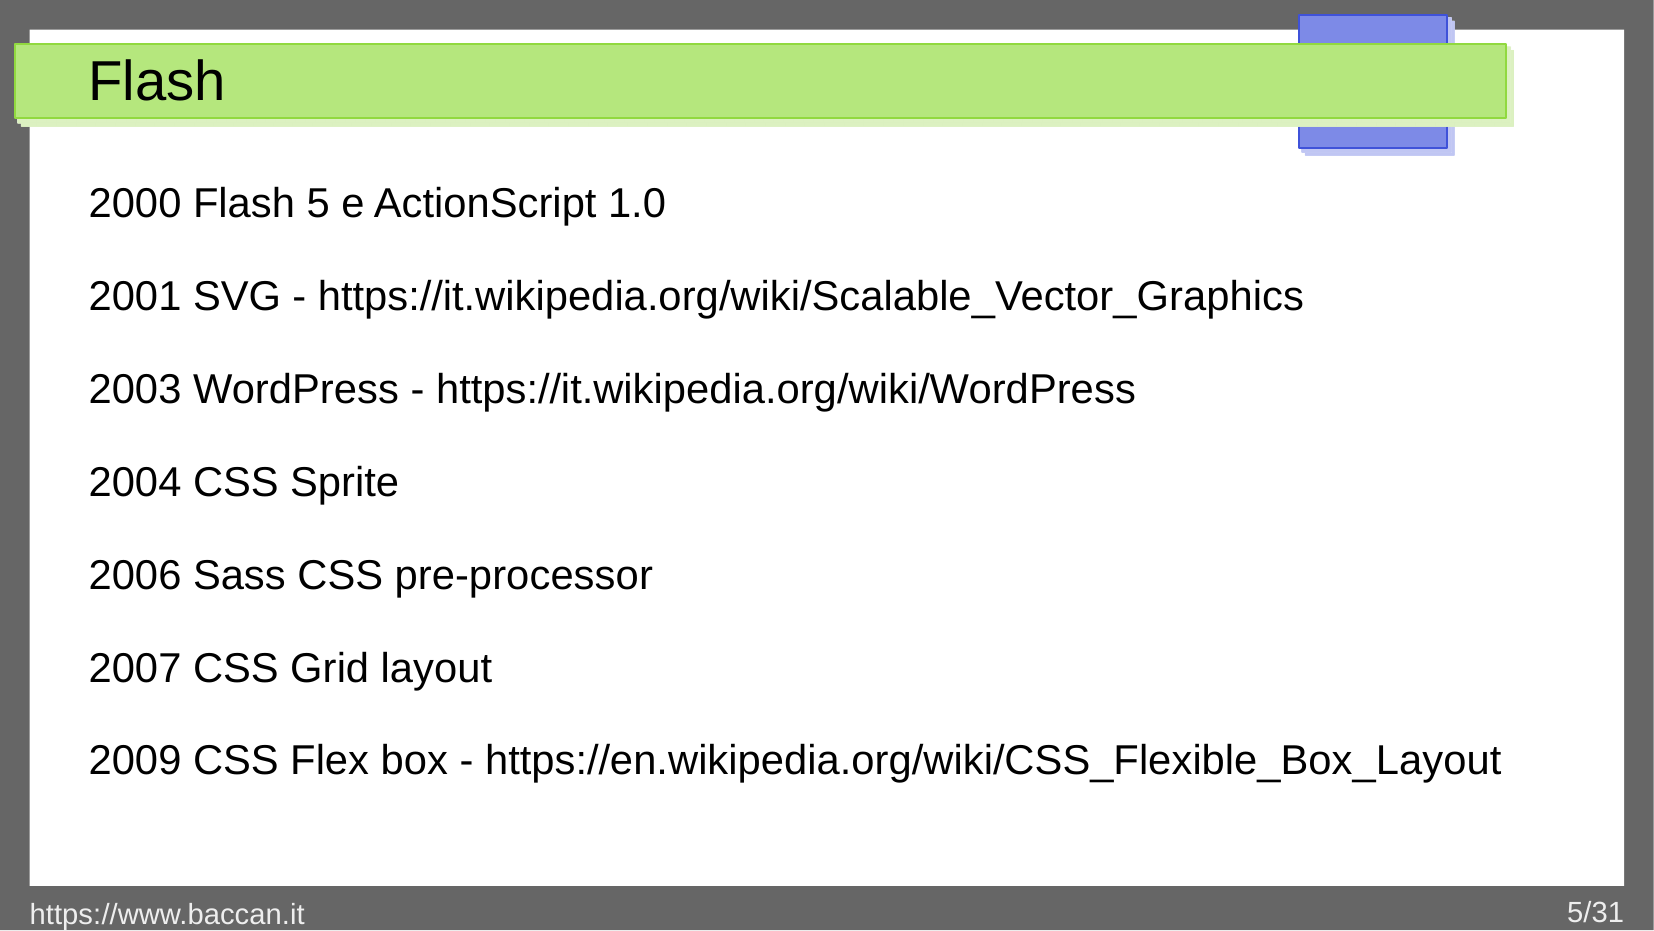

# Flash
2000 Flash 5 e ActionScript 1.0
2001 SVG - https://it.wikipedia.org/wiki/Scalable_Vector_Graphics
2003 WordPress - https://it.wikipedia.org/wiki/WordPress
2004 CSS Sprite
2006 Sass CSS pre-processor
2007 CSS Grid layout
2009 CSS Flex box - https://en.wikipedia.org/wiki/CSS_Flexible_Box_Layout
5
https://www.baccan.it